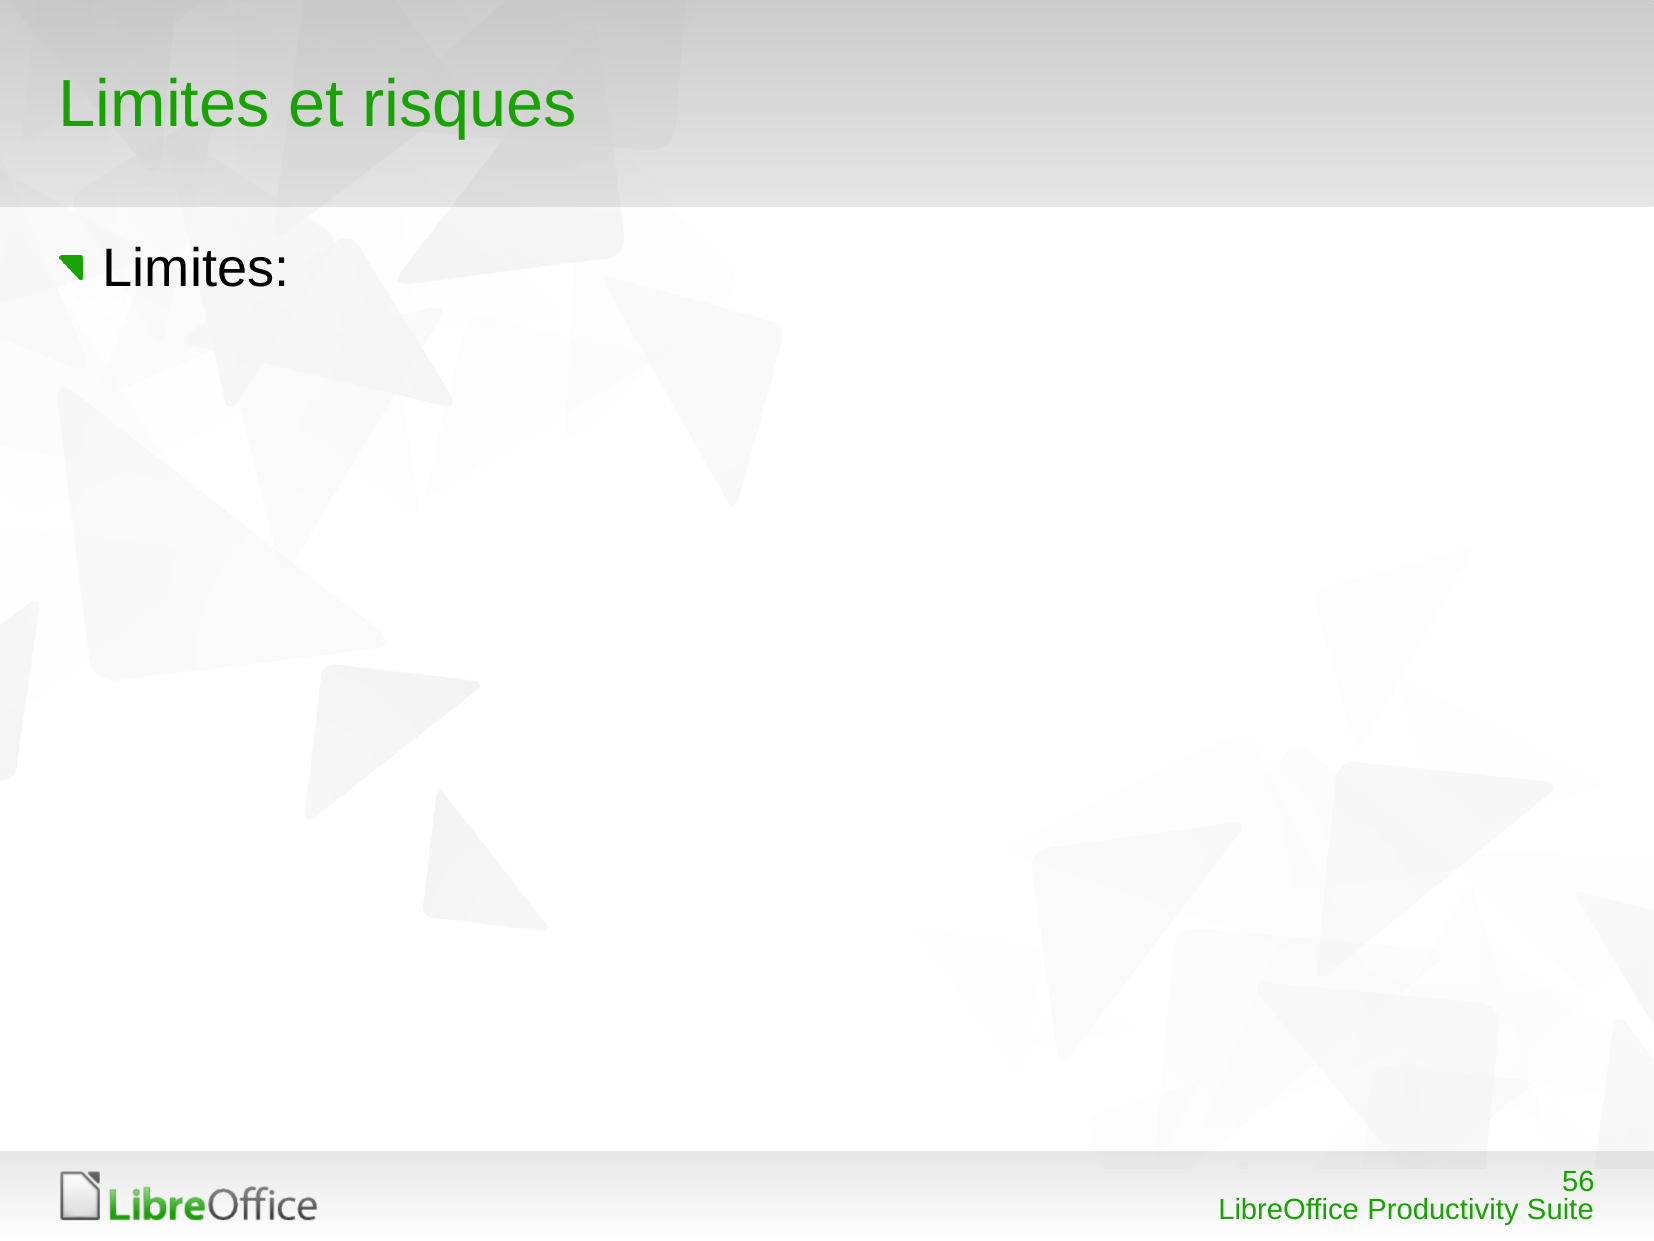

# Limites et risques
Limites:
56
LibreOffice Productivity Suite